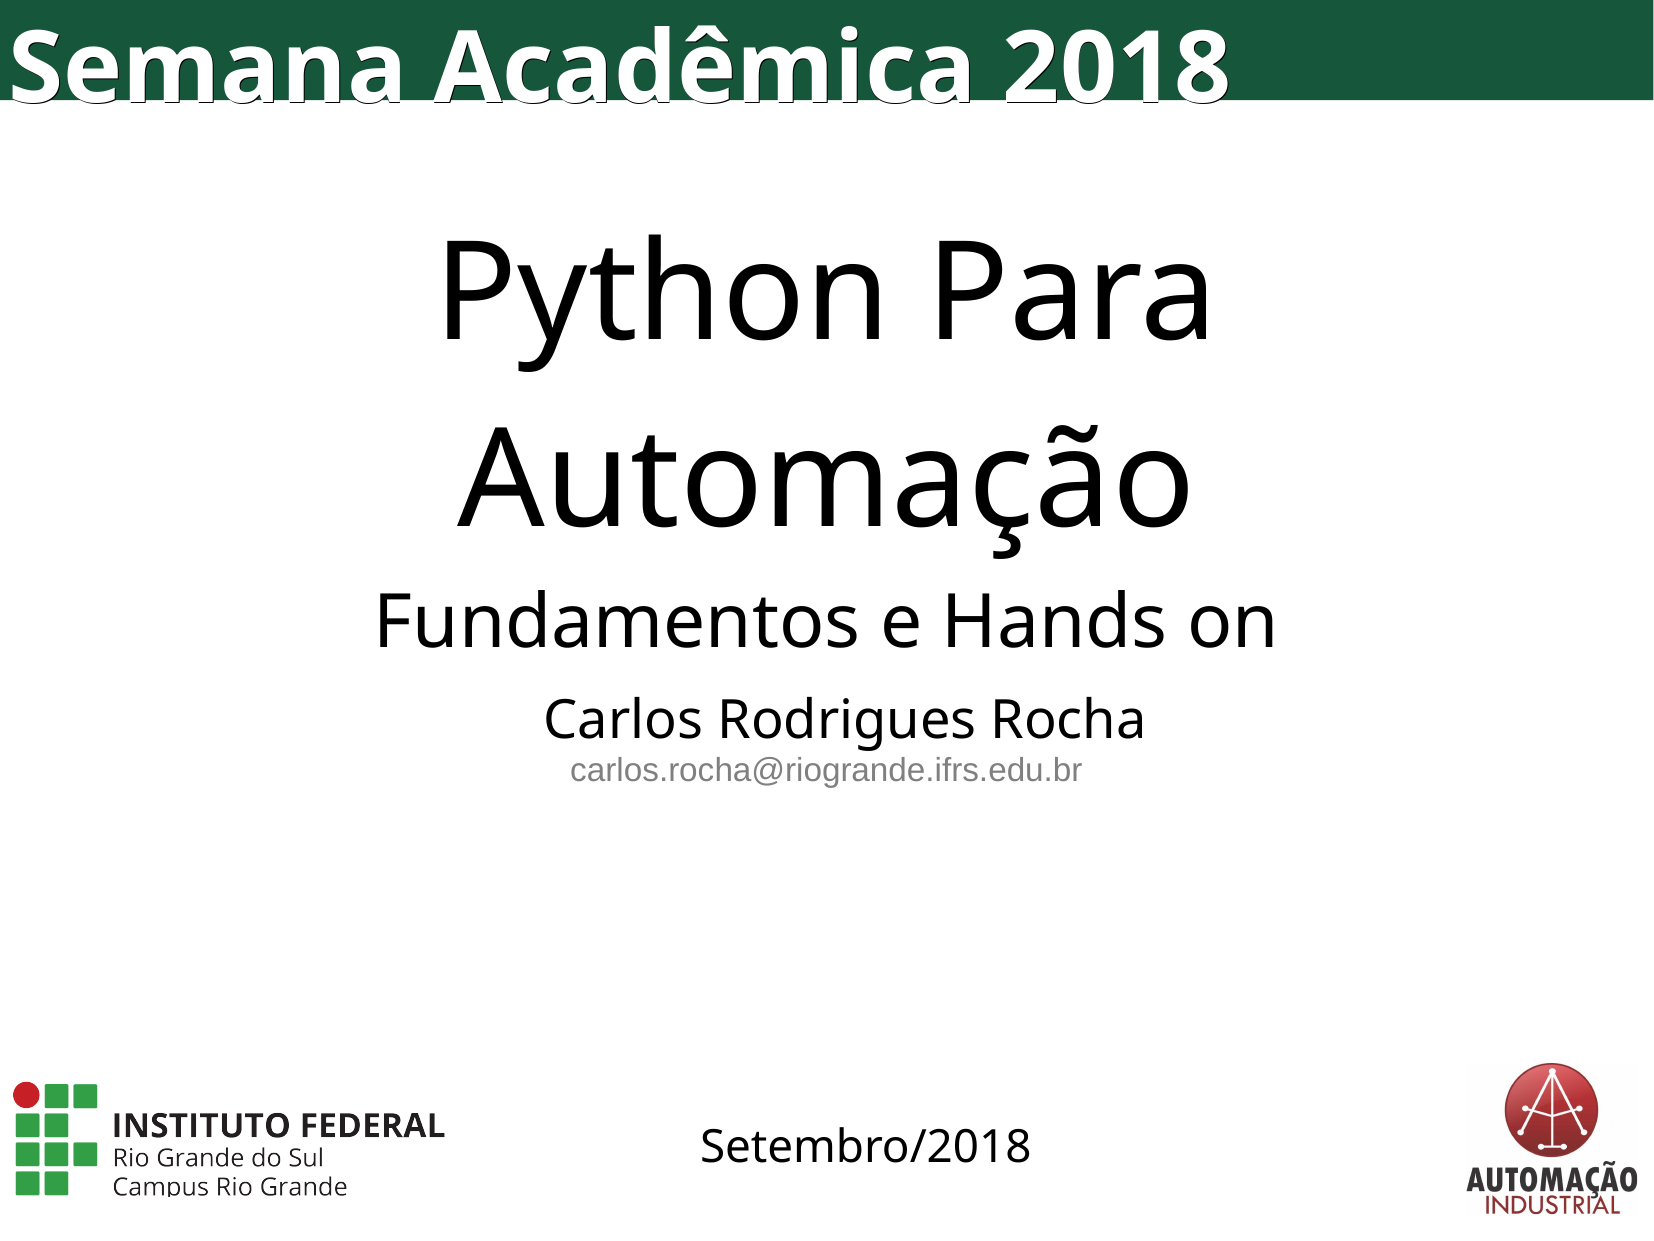

Semana Acadêmica 2018
# Python Para Automação
Fundamentos e Hands on
Carlos Rodrigues Rocha
carlos.rocha@riogrande.ifrs.edu.br
Setembro/2018